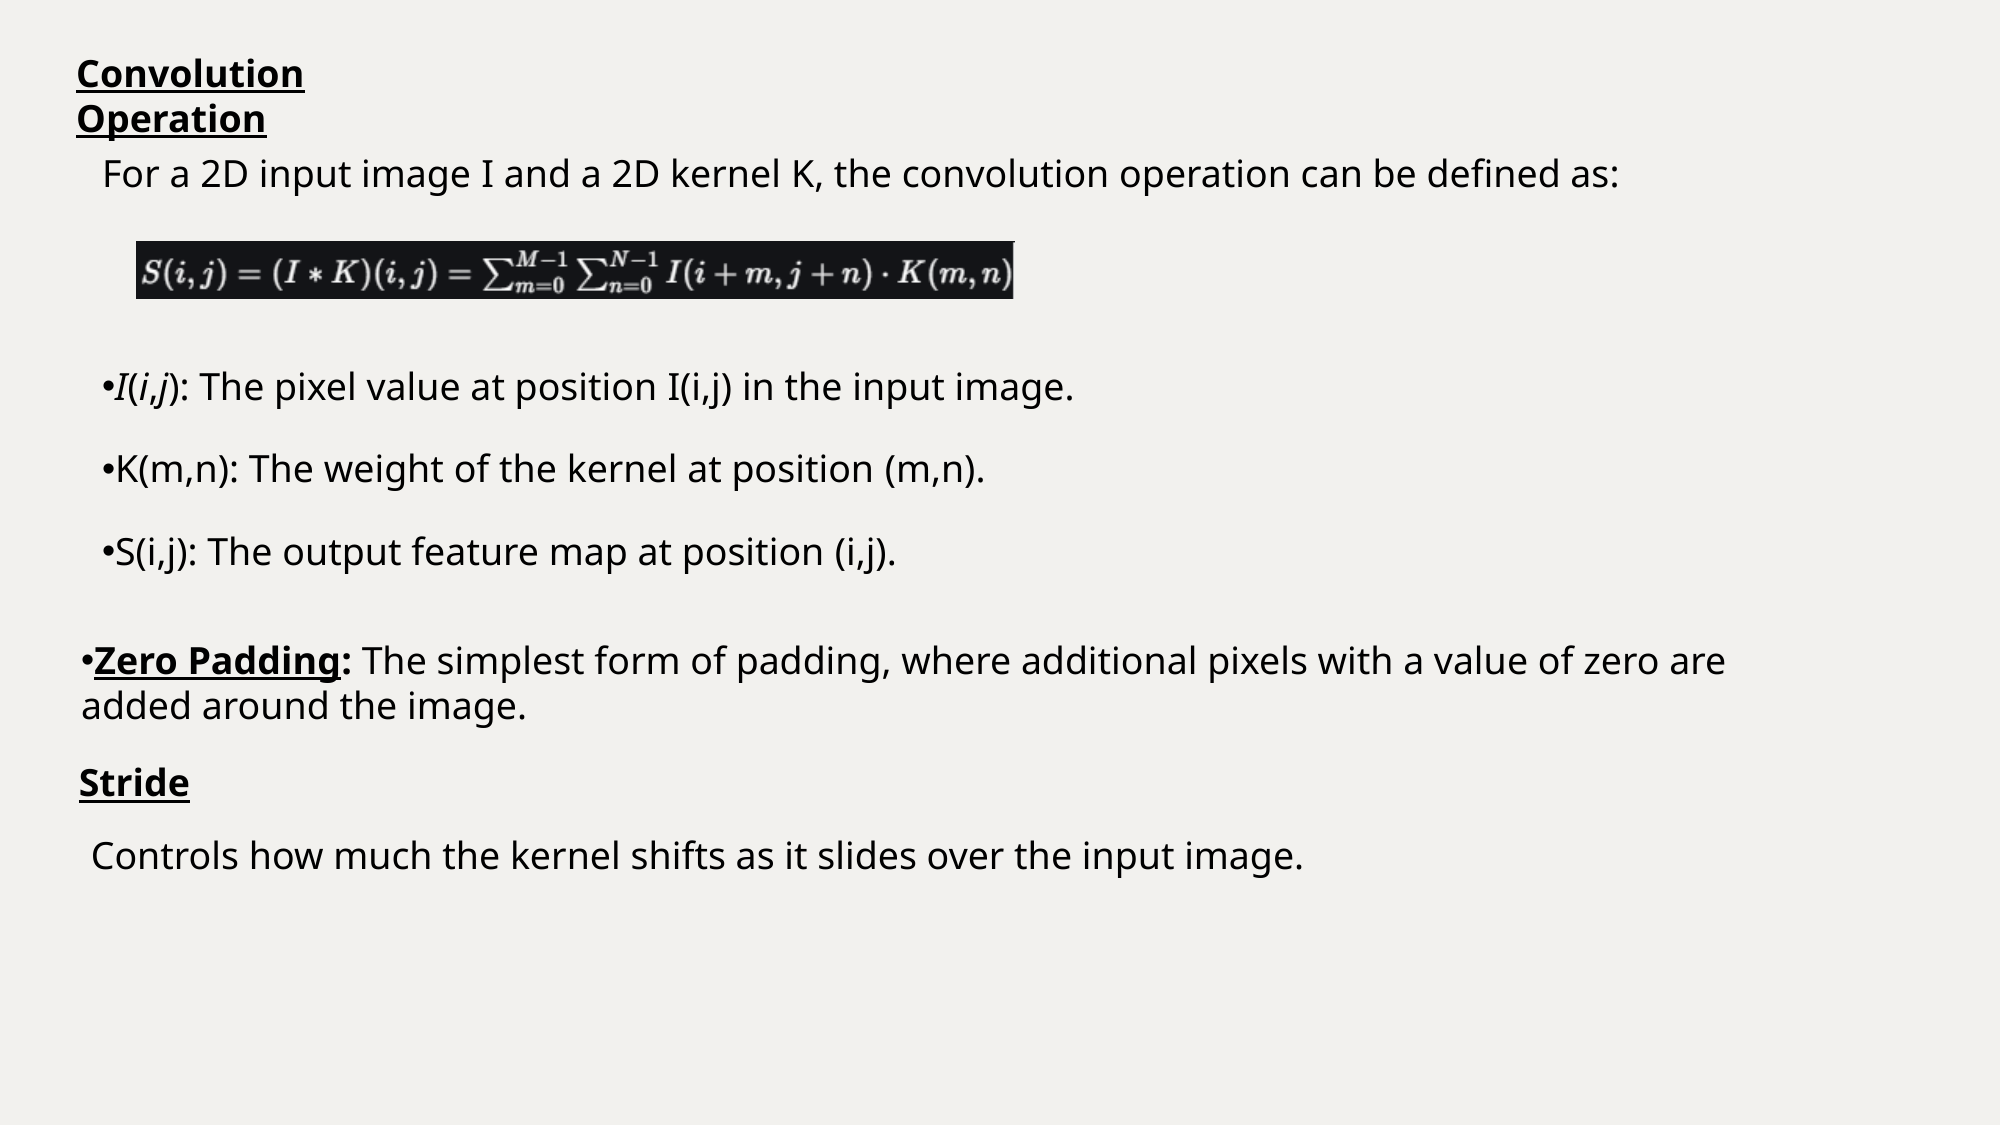

Convolution Operation
For a 2D input image I and a 2D kernel K, the convolution operation can be defined as:
I(i,j): The pixel value at position I(i,j) in the input image.
K(m,n): The weight of the kernel at position (m,n).
S(i,j): The output feature map at position (i,j).
Zero Padding: The simplest form of padding, where additional pixels with a value of zero are added around the image.
Stride
Controls how much the kernel shifts as it slides over the input image.